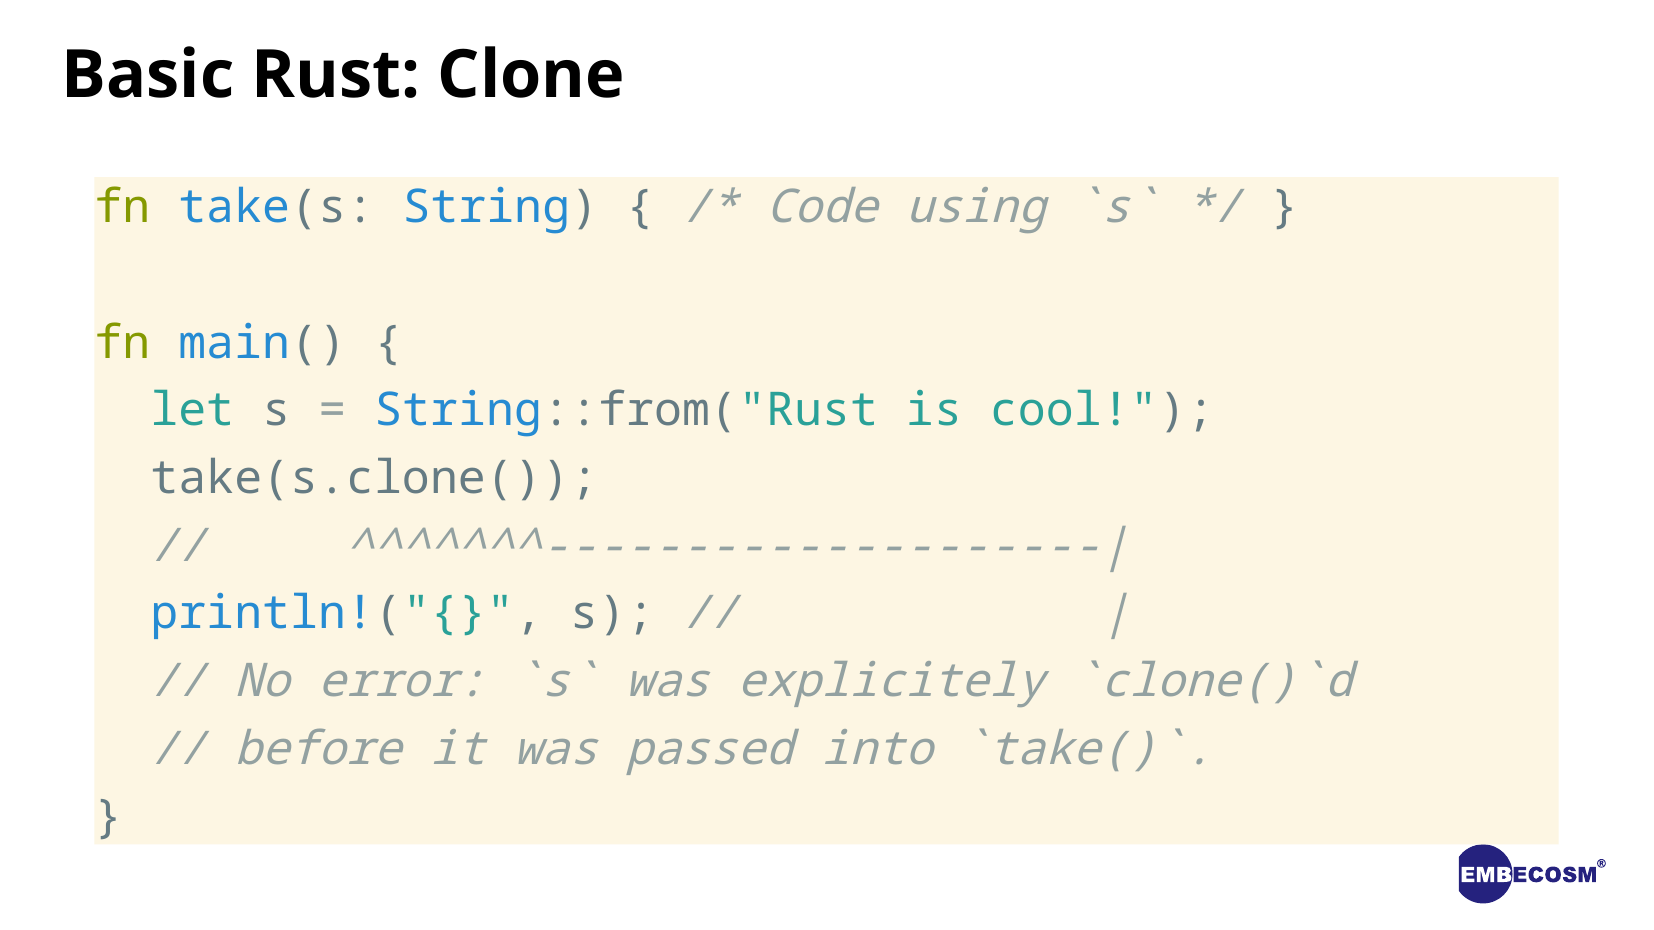

# Basic Rust: Clone
fn take(s: String) { /* Code using `s` */ }
fn main() {
 let s = String::from("Rust is cool!");
 take(s.clone());
 // ^^^^^^^--------------------|
 println!("{}", s); // |
 // No error: `s` was explicitely `clone()`d
 // before it was passed into `take()`.
}